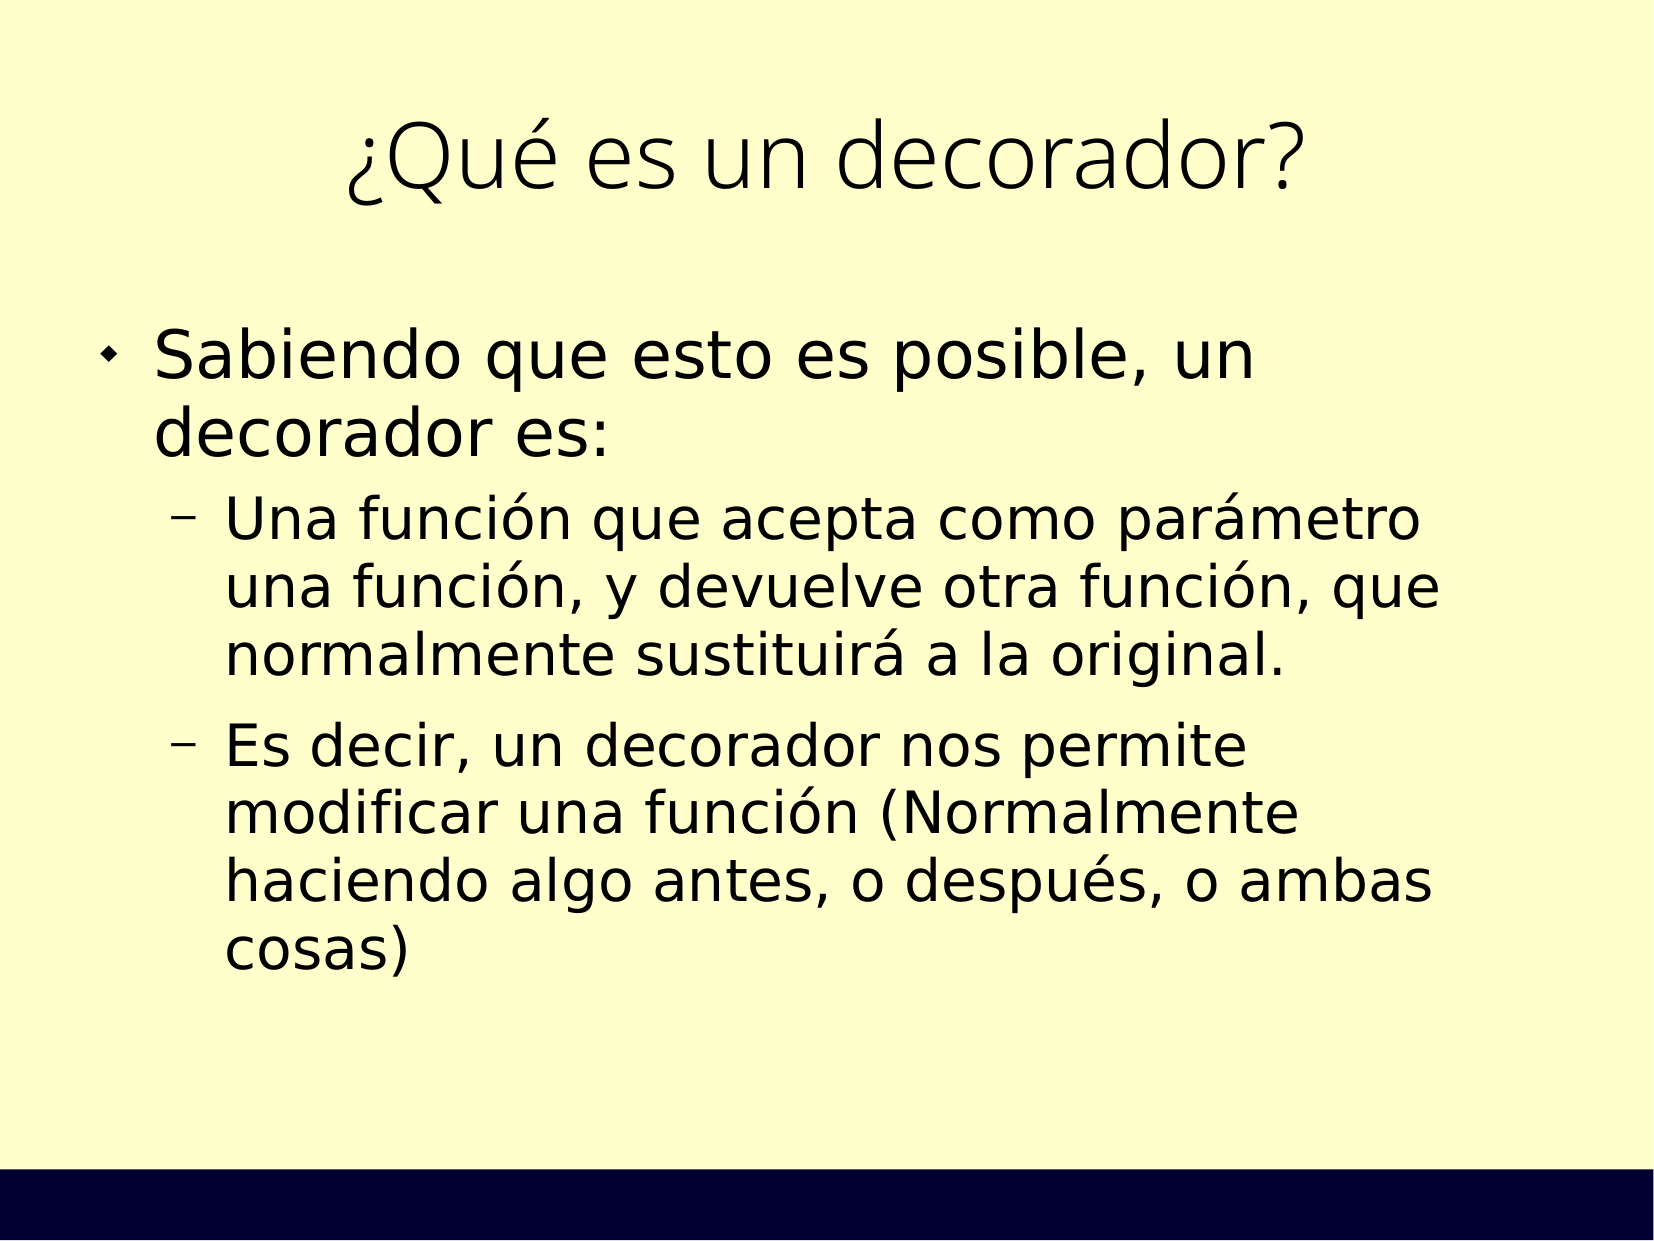

# ¿Qué es un decorador?
Sabiendo que esto es posible, un decorador es:
Una función que acepta como parámetro una función, y devuelve otra función, que normalmente sustituirá a la original.
Es decir, un decorador nos permite modificar una función (Normalmente haciendo algo antes, o después, o ambas cosas)